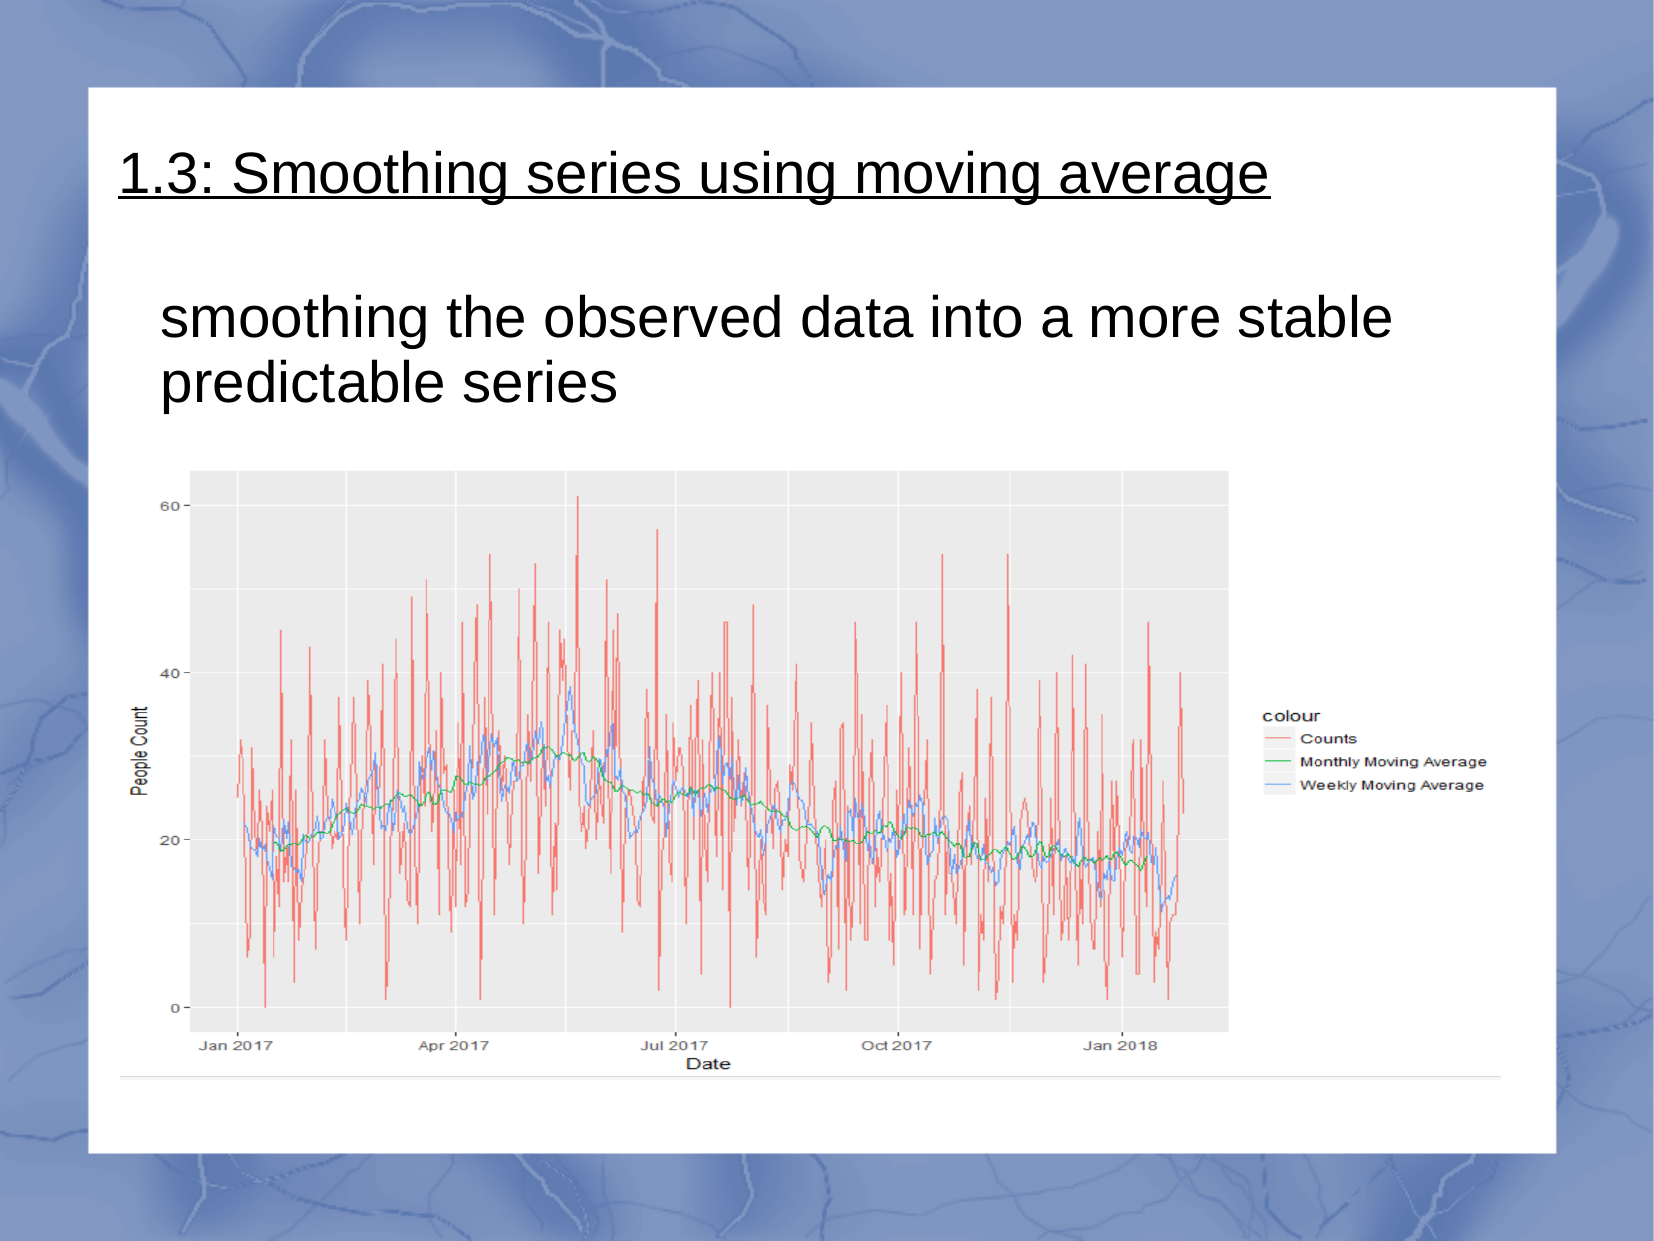

# 1.3: Smoothing series using moving average
smoothing the observed data into a more stable predictable series